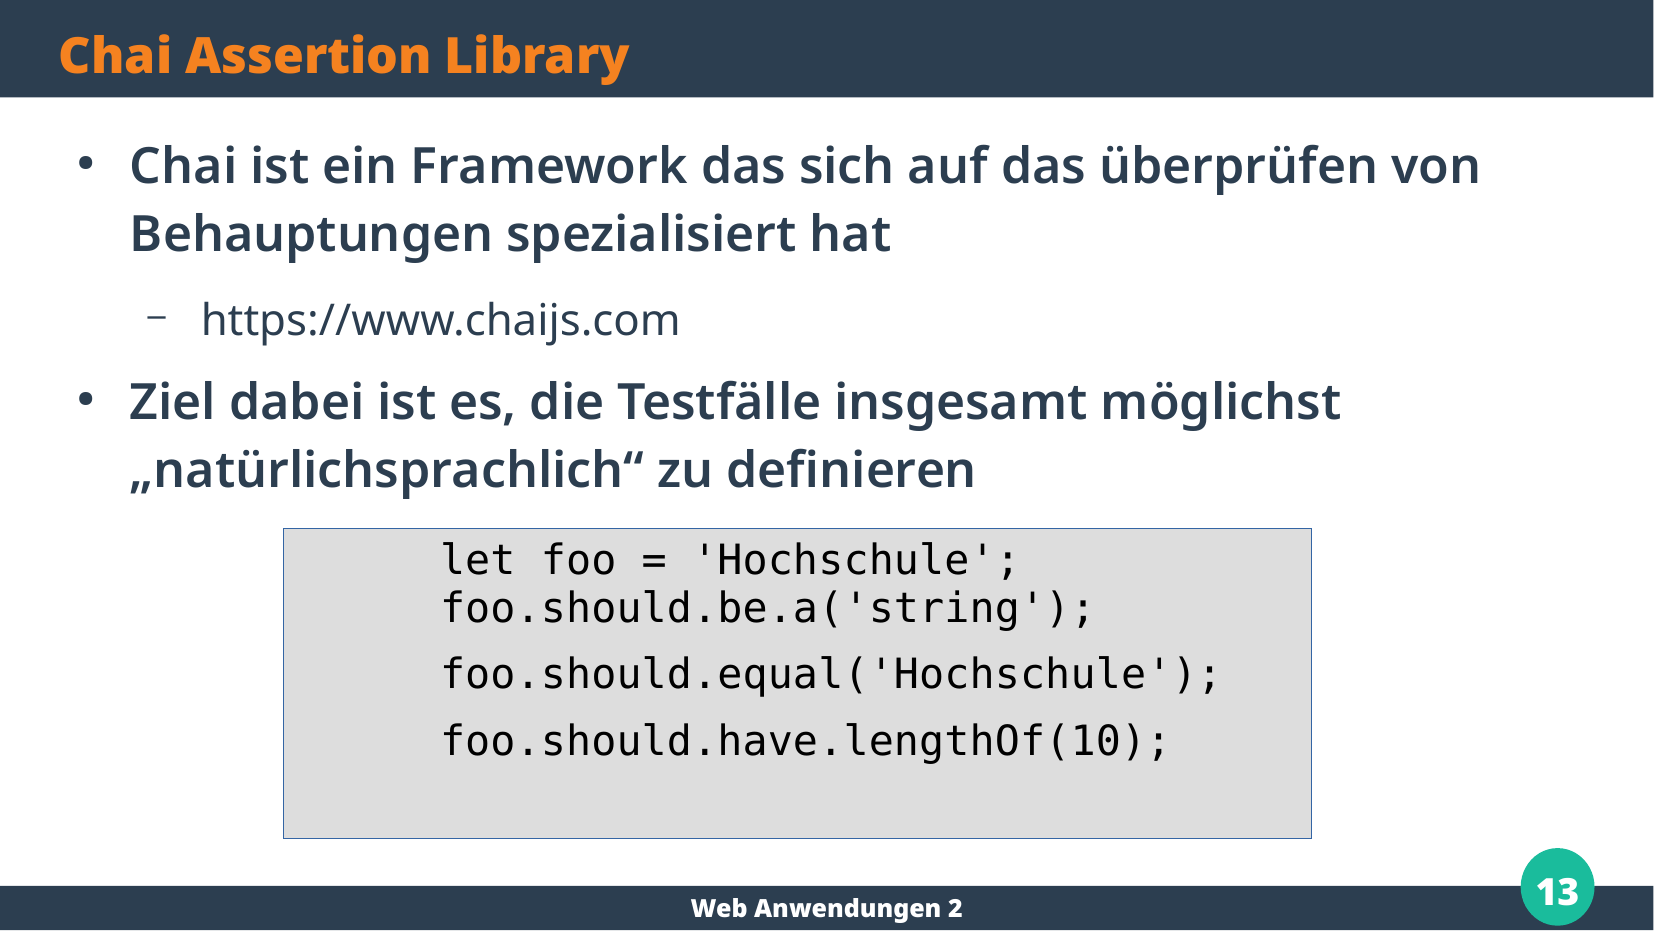

# Chai Assertion Library
Chai ist ein Framework das sich auf das überprüfen von Behauptungen spezialisiert hat
https://www.chaijs.com
Ziel dabei ist es, die Testfälle insgesamt möglichst „natürlichsprachlich“ zu definieren
let foo = 'Hochschule';
foo.should.be.a('string');
foo.should.equal('Hochschule');
foo.should.have.lengthOf(10);
13